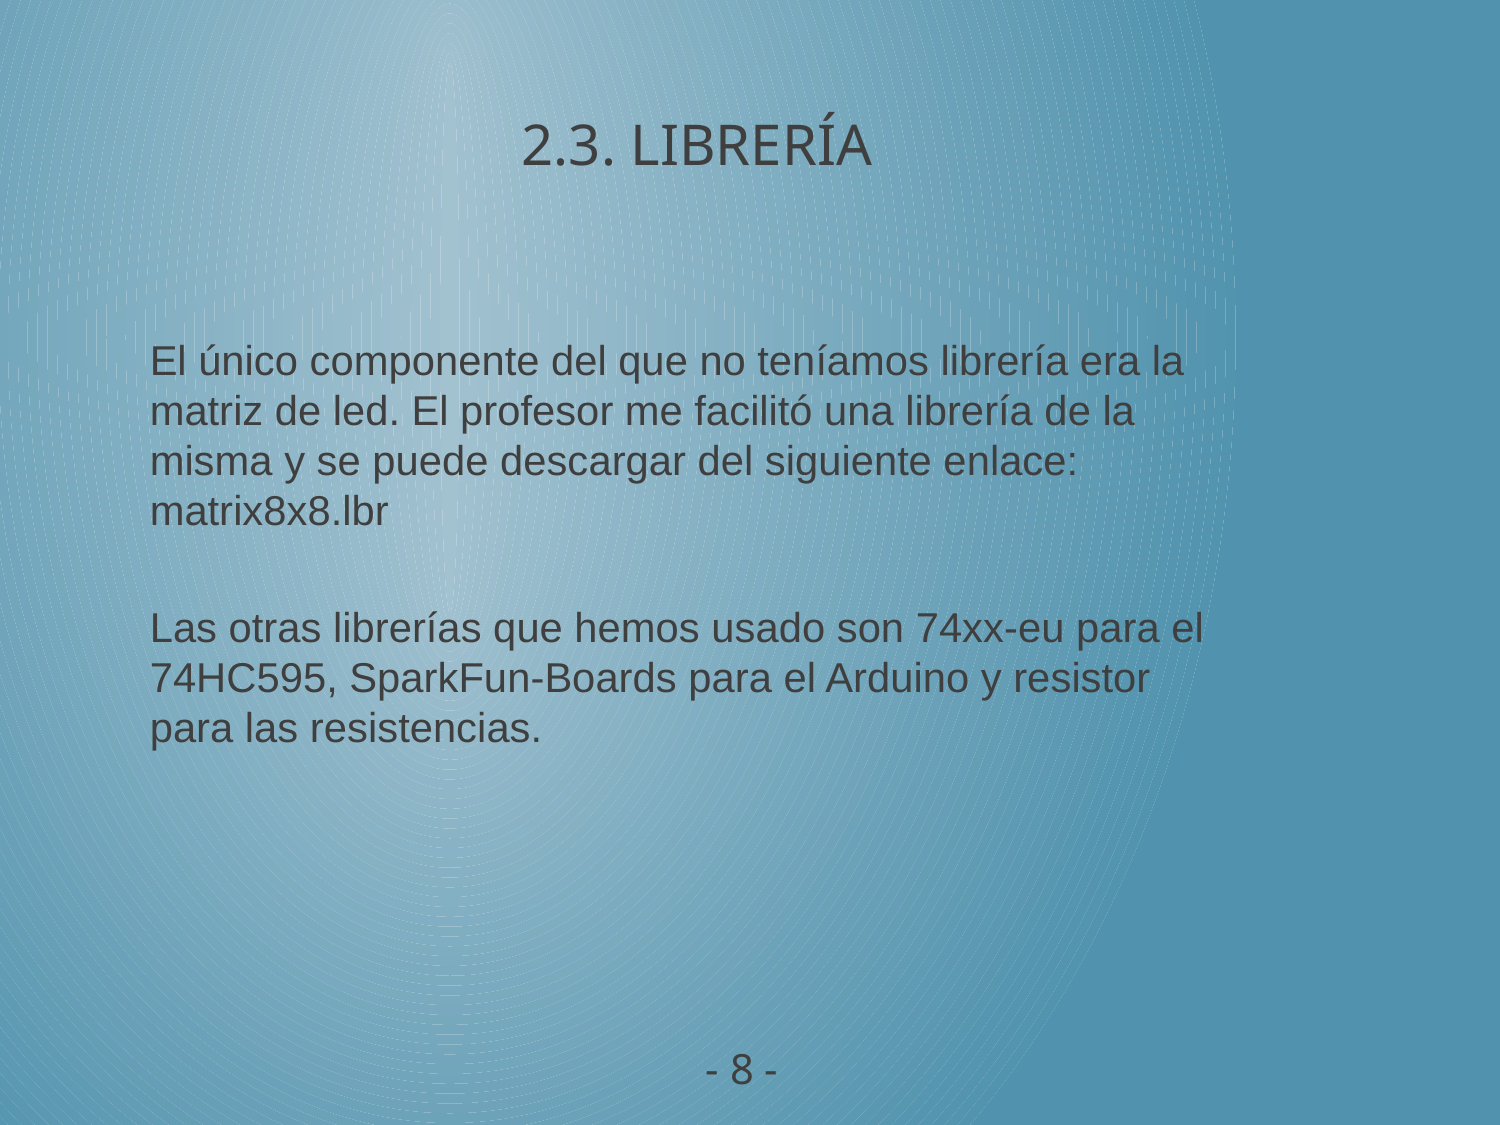

2.3. LIBRERÍA
# El único componente del que no teníamos librería era la matriz de led. El profesor me facilitó una librería de la misma y se puede descargar del siguiente enlace: matrix8x8.lbr
Las otras librerías que hemos usado son 74xx-eu para el 74HC595, SparkFun-Boards para el Arduino y resistor para las resistencias.
- 8 -